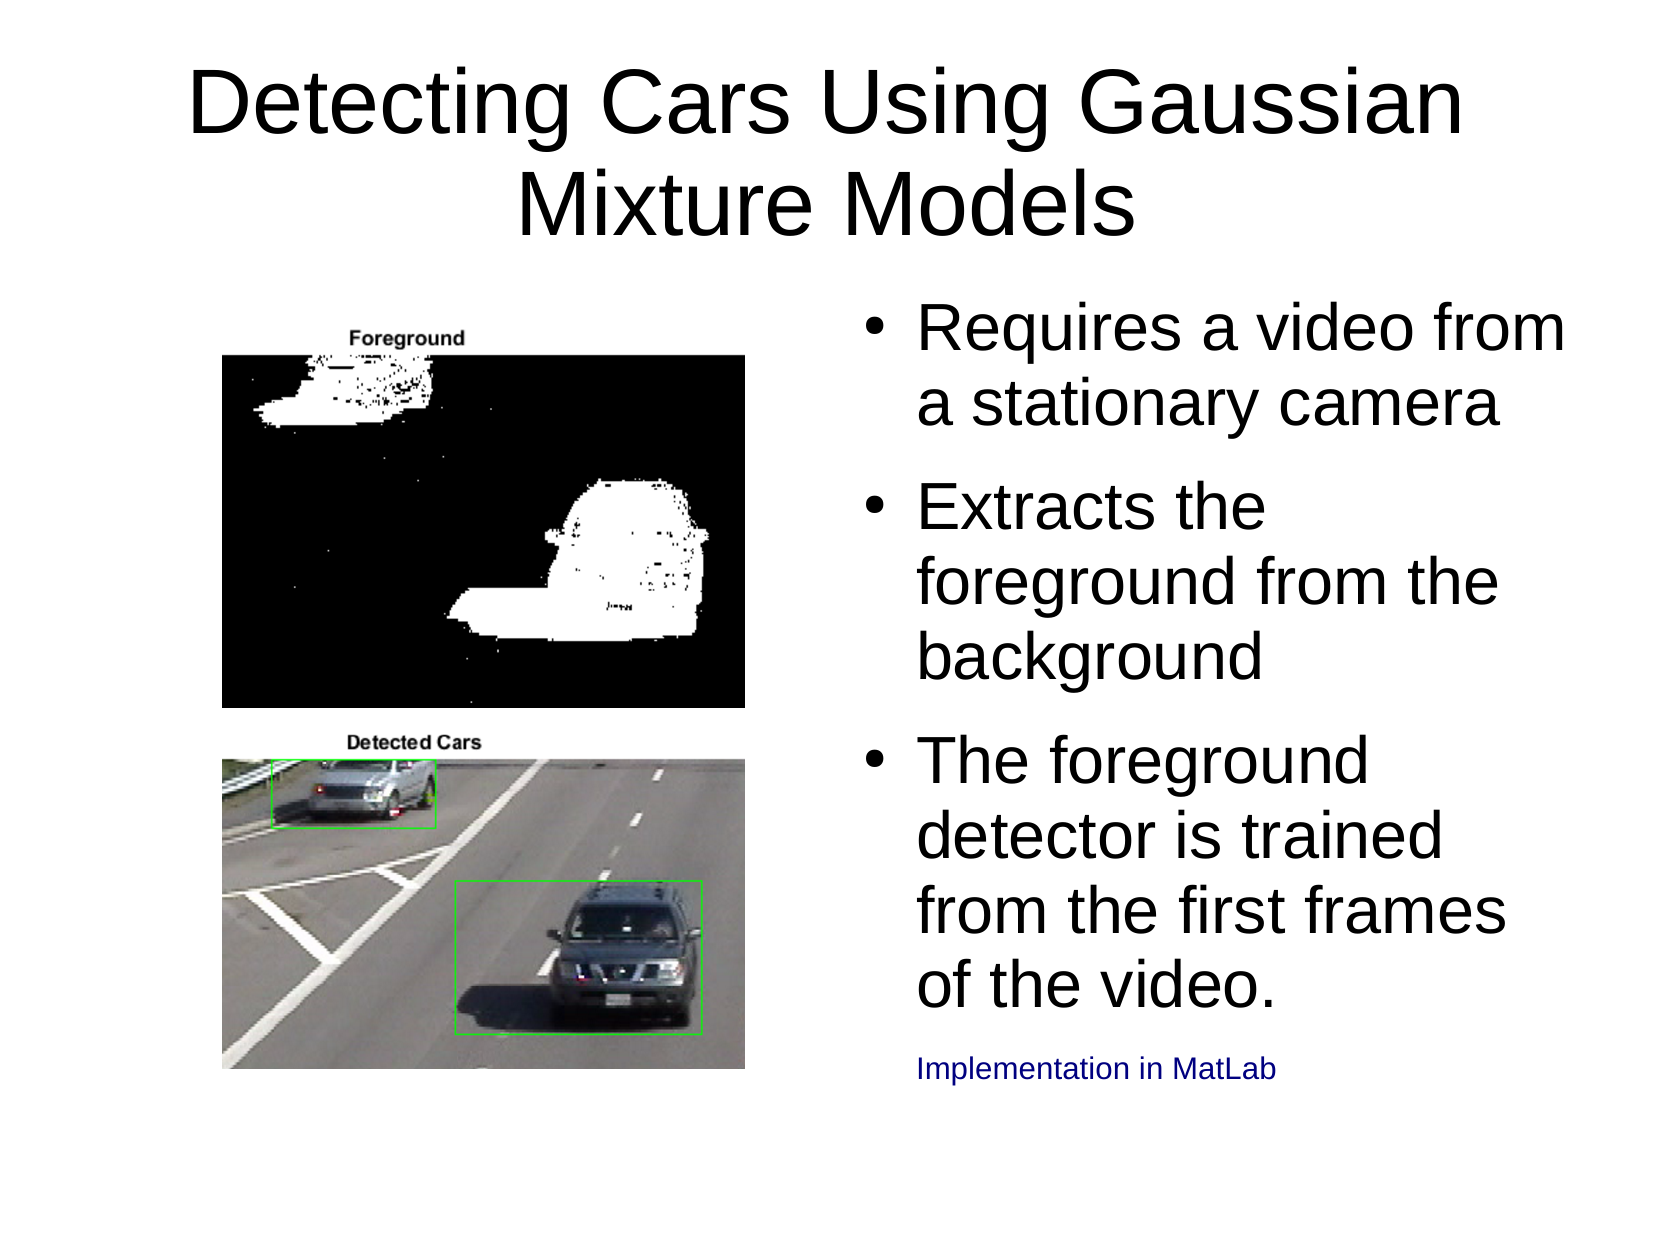

# Detecting Cars Using Gaussian Mixture Models
Requires a video from a stationary camera
Extracts the foreground from the background
The foreground detector is trained from the first frames of the video.
Implementation in MatLab